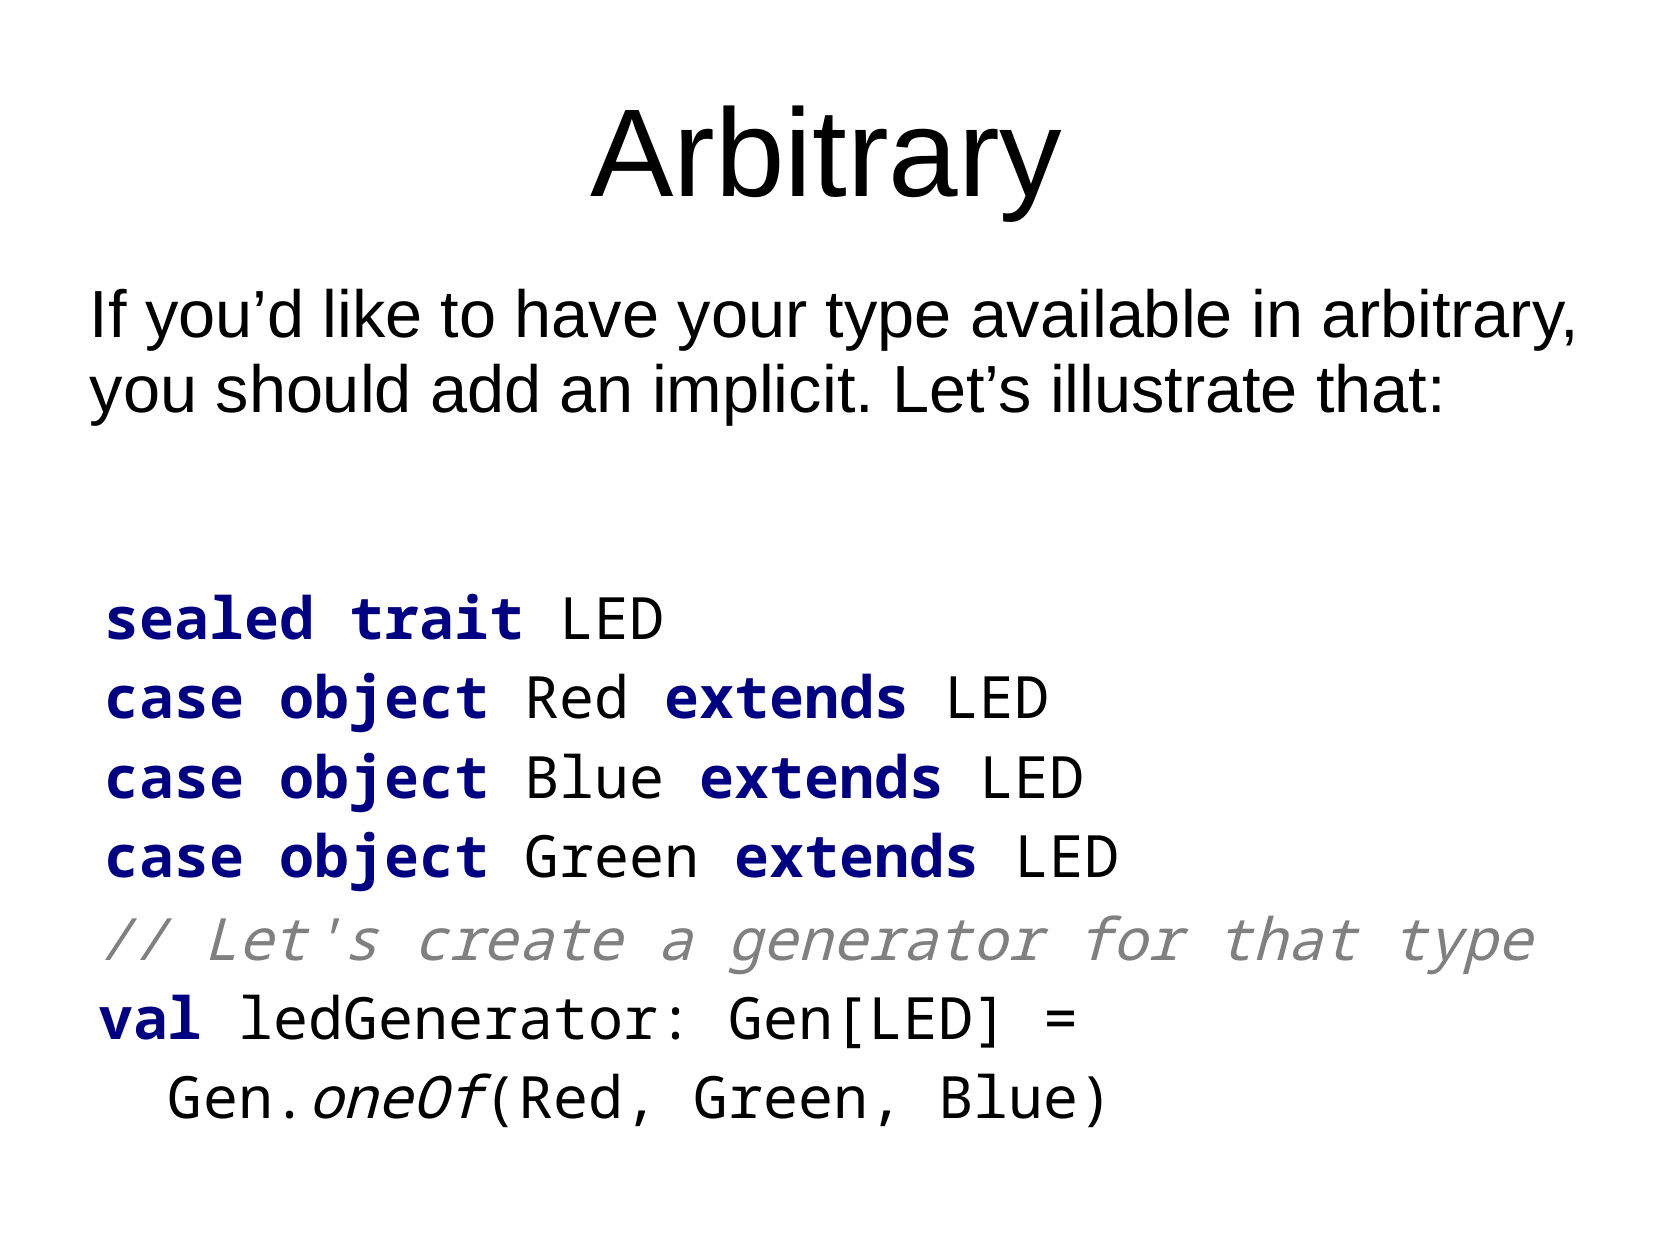

# Arbitrary
If you’d like to have your type available in arbitrary, you should add an implicit. Let’s illustrate that:
sealed trait LED
case object Red extends LED
case object Blue extends LED
case object Green extends LED
// Let's create a generator for that type
val ledGenerator: Gen[LED] =
 Gen.oneOf(Red, Green, Blue)